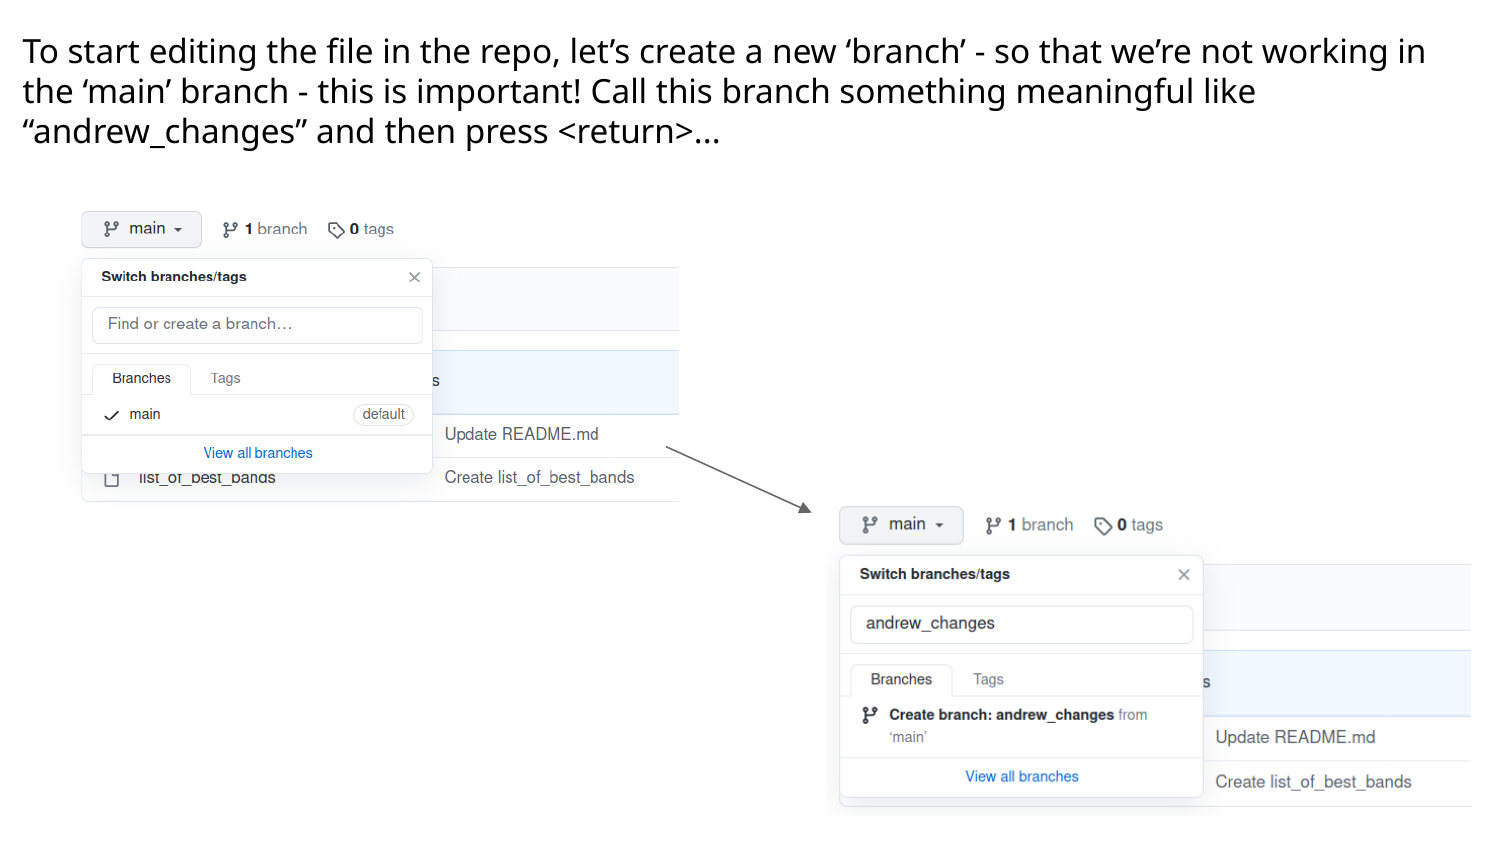

To start editing the file in the repo, let’s create a new ‘branch’ - so that we’re not working in the ‘main’ branch - this is important! Call this branch something meaningful like “andrew_changes” and then press <return>...